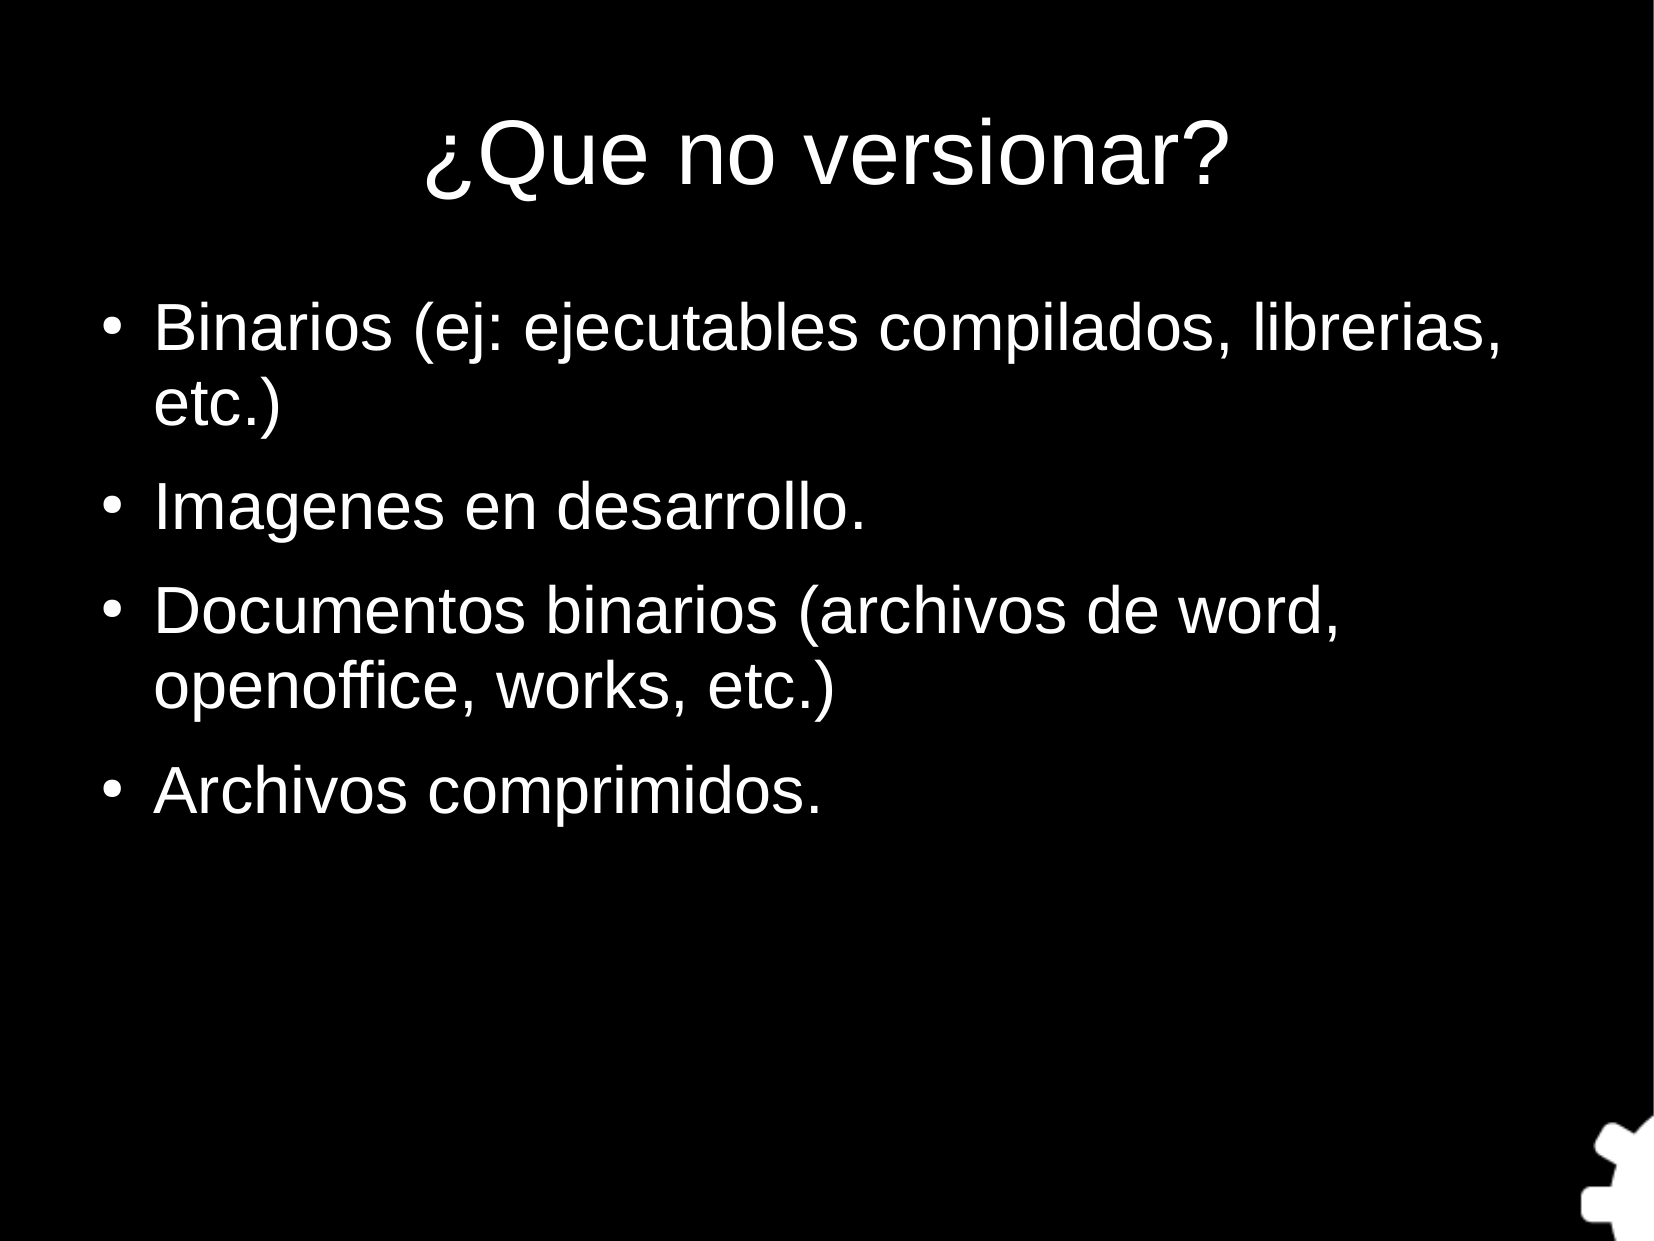

# ¿Que no versionar?
Binarios (ej: ejecutables compilados, librerias, etc.)
Imagenes en desarrollo.
Documentos binarios (archivos de word, openoffice, works, etc.)
Archivos comprimidos.